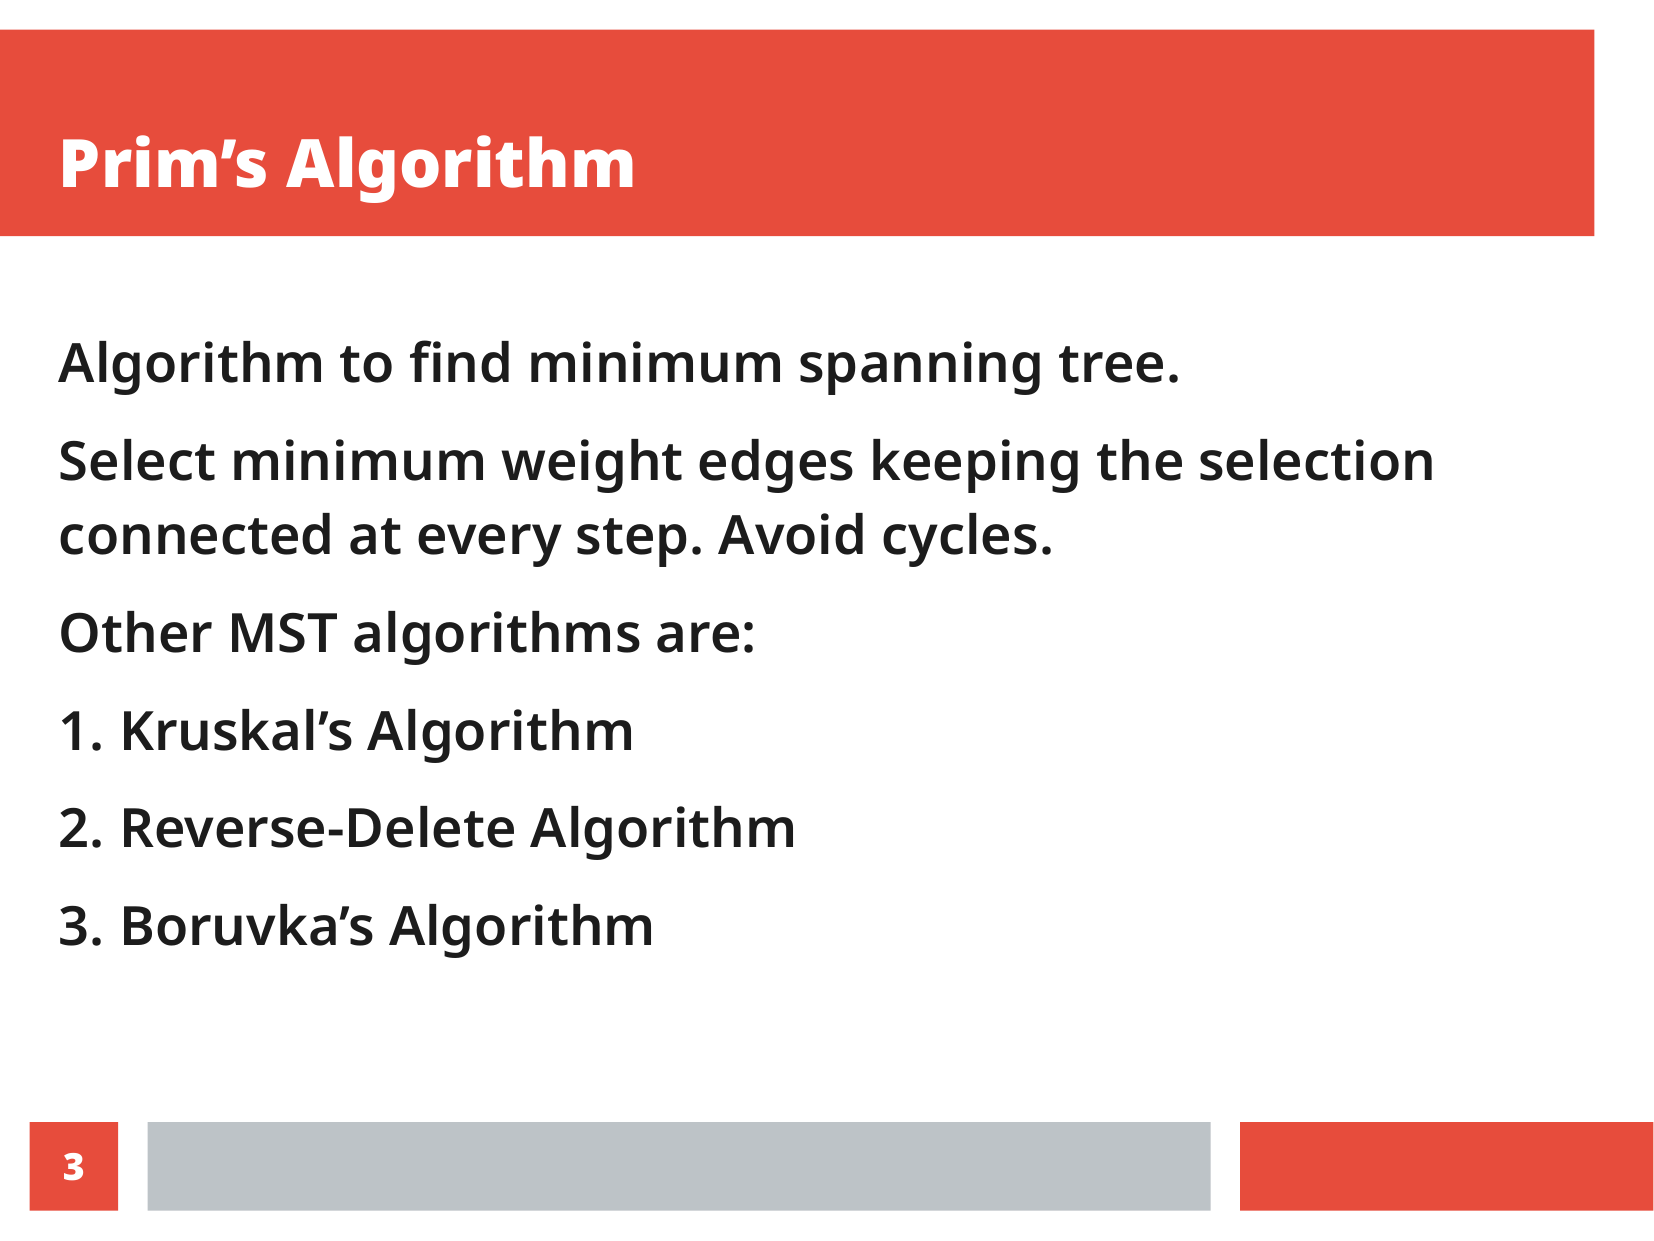

# Prim’s Algorithm
Algorithm to find minimum spanning tree.
Select minimum weight edges keeping the selection connected at every step. Avoid cycles.
Other MST algorithms are:
1. Kruskal’s Algorithm
2. Reverse-Delete Algorithm
3. Boruvka’s Algorithm
3